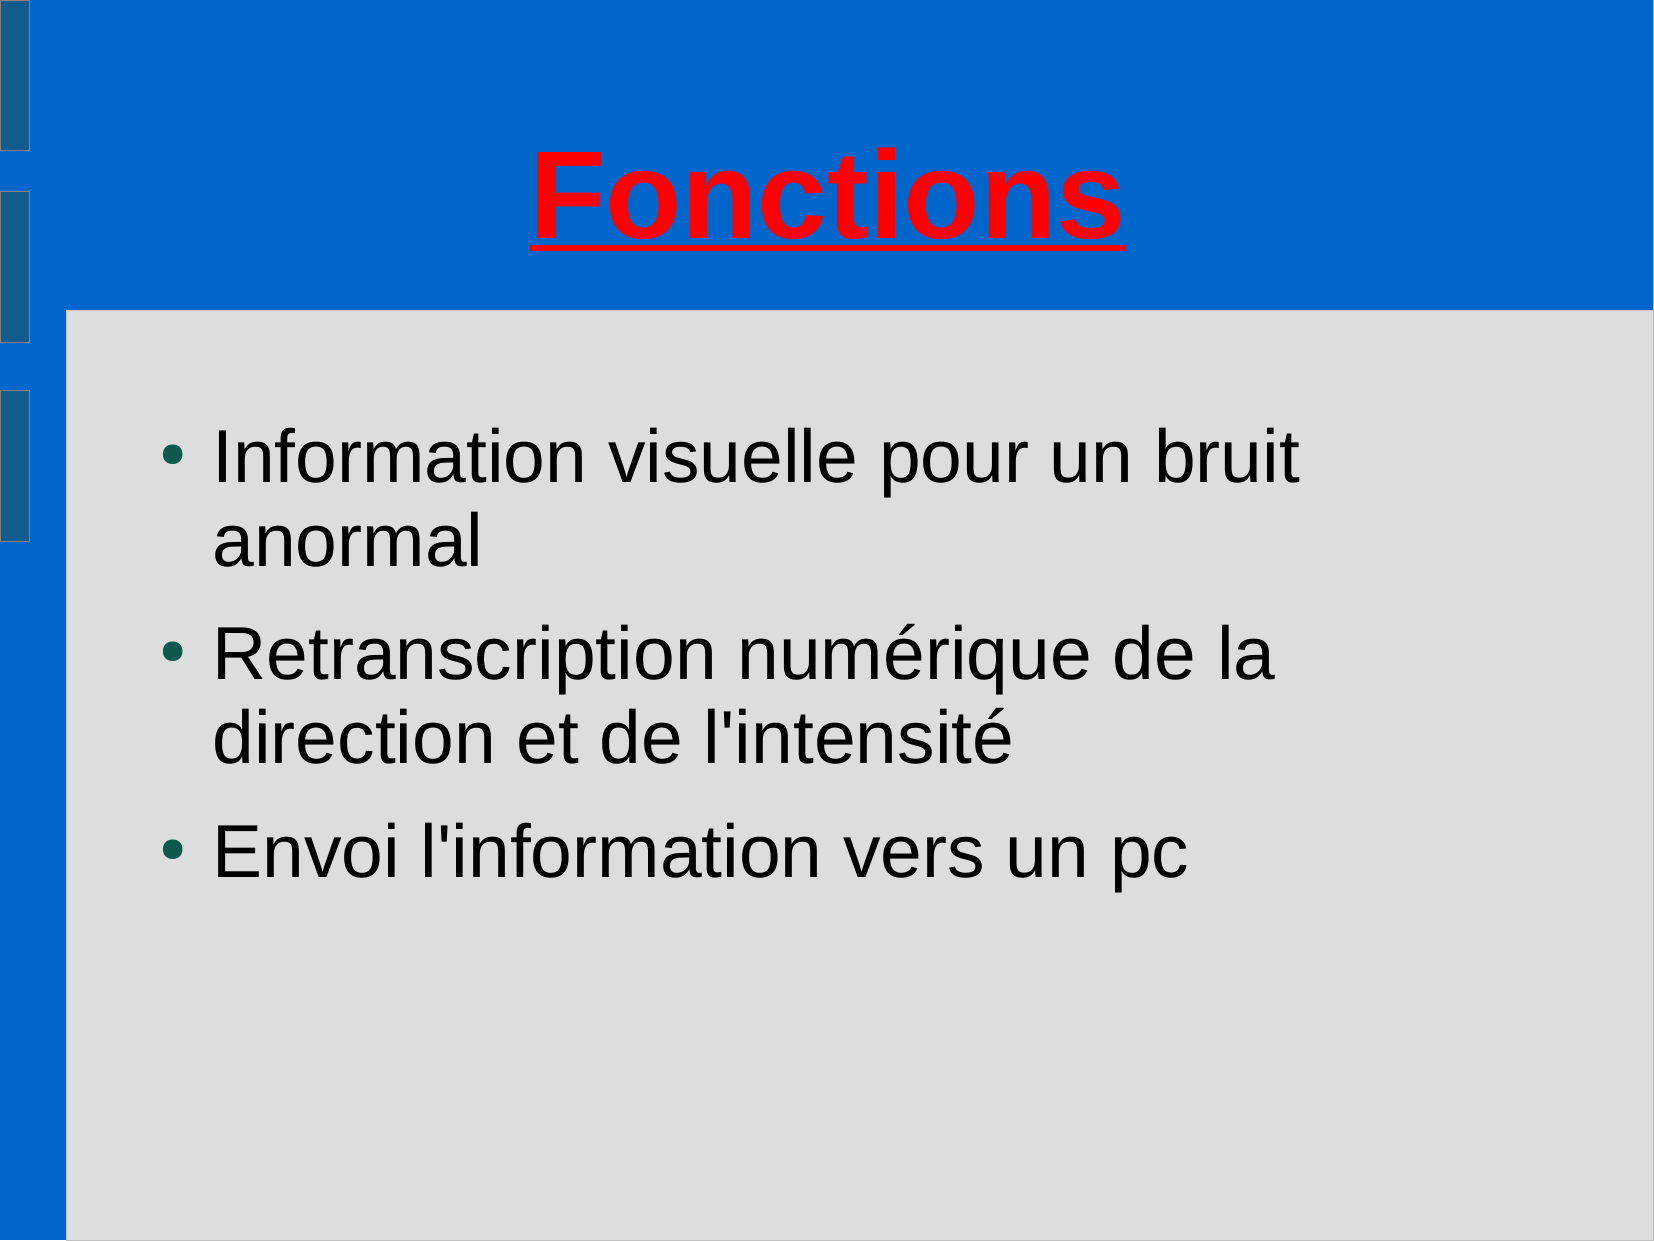

# Fonctions
Information visuelle pour un bruit anormal
Retranscription numérique de la direction et de l'intensité
Envoi l'information vers un pc